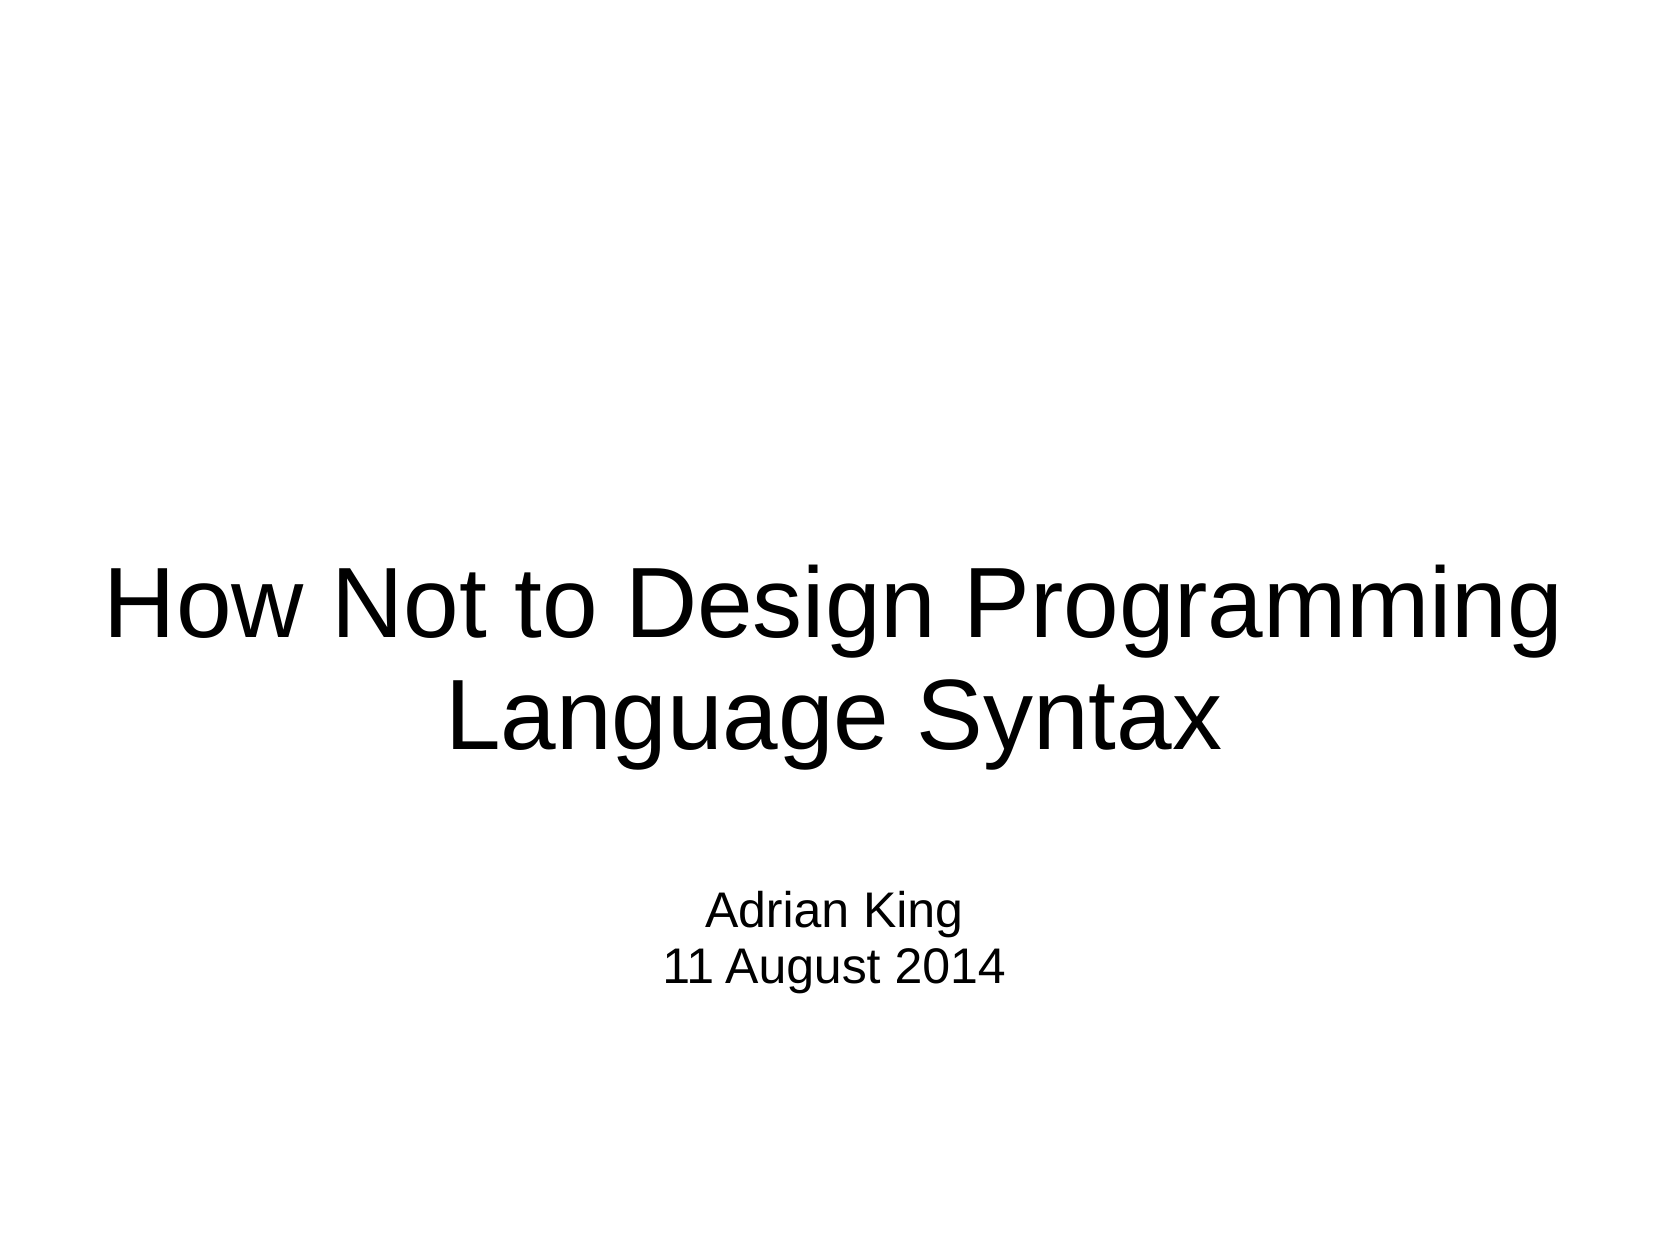

# How Not to Design Programming Language Syntax
Adrian King
11 August 2014